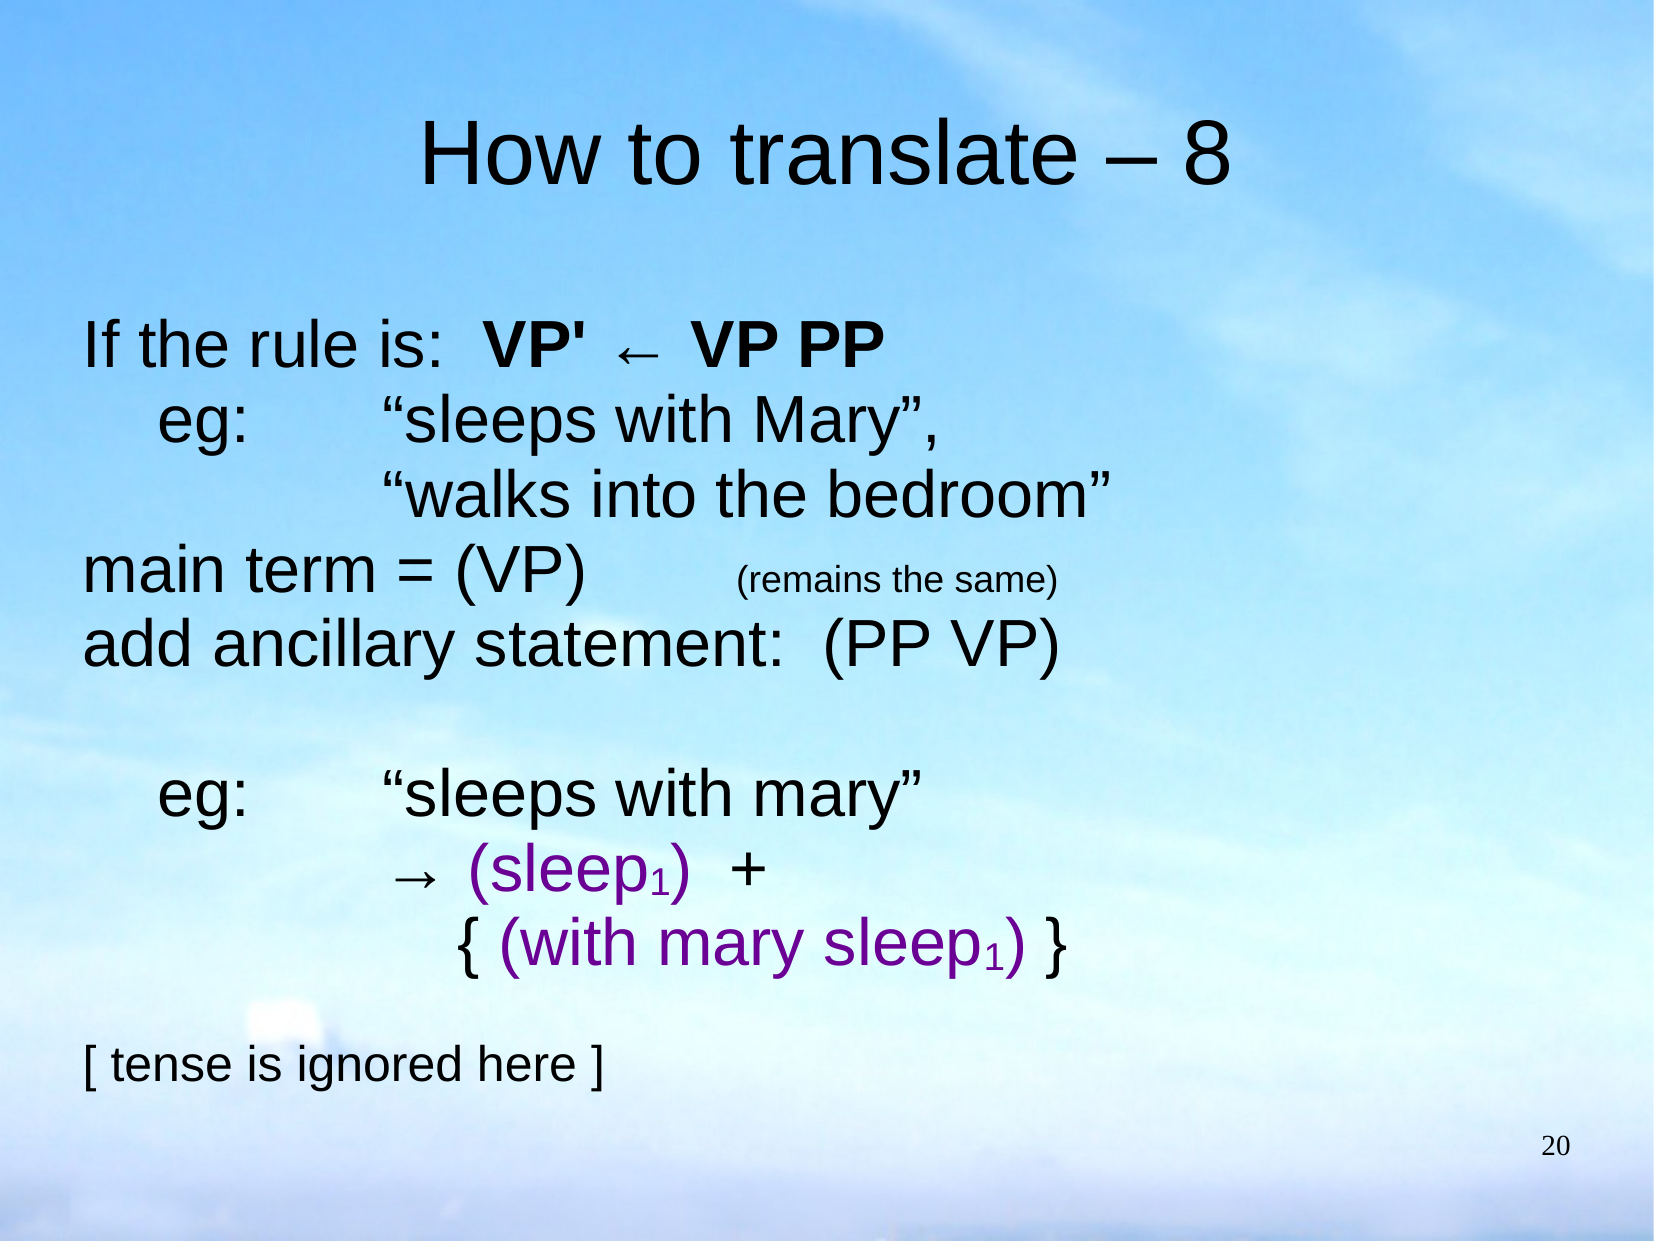

# How to translate – 8
If the rule is: VP' ← VP PP
	eg:		“sleeps with Mary”,
				“walks into the bedroom”
main term = (VP) (remains the same)
add ancillary statement: (PP VP)
	eg:		“sleeps with mary”
				→ (sleep1) +
					{ (with mary sleep1) }
[ tense is ignored here ]
20